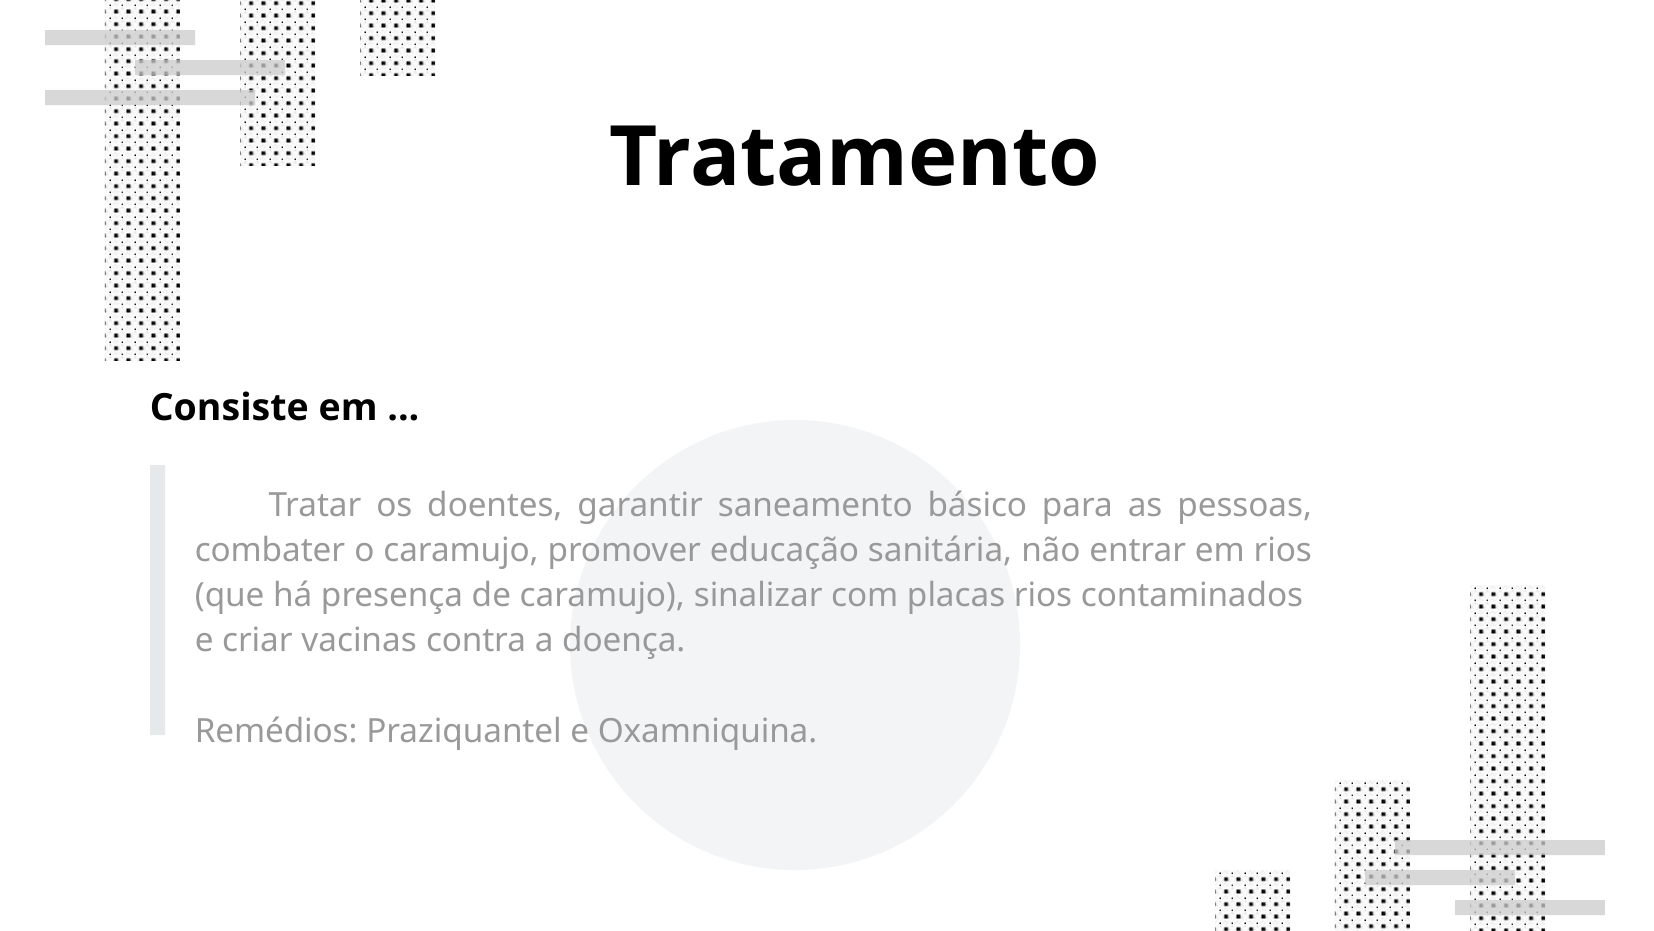

Tratamento
Consiste em ...
	Tratar os doentes, garantir saneamento básico para as pessoas, combater o caramujo, promover educação sanitária, não entrar em rios (que há presença de caramujo), sinalizar com placas rios contaminados e criar vacinas contra a doença.
Remédios: Praziquantel e Oxamniquina.